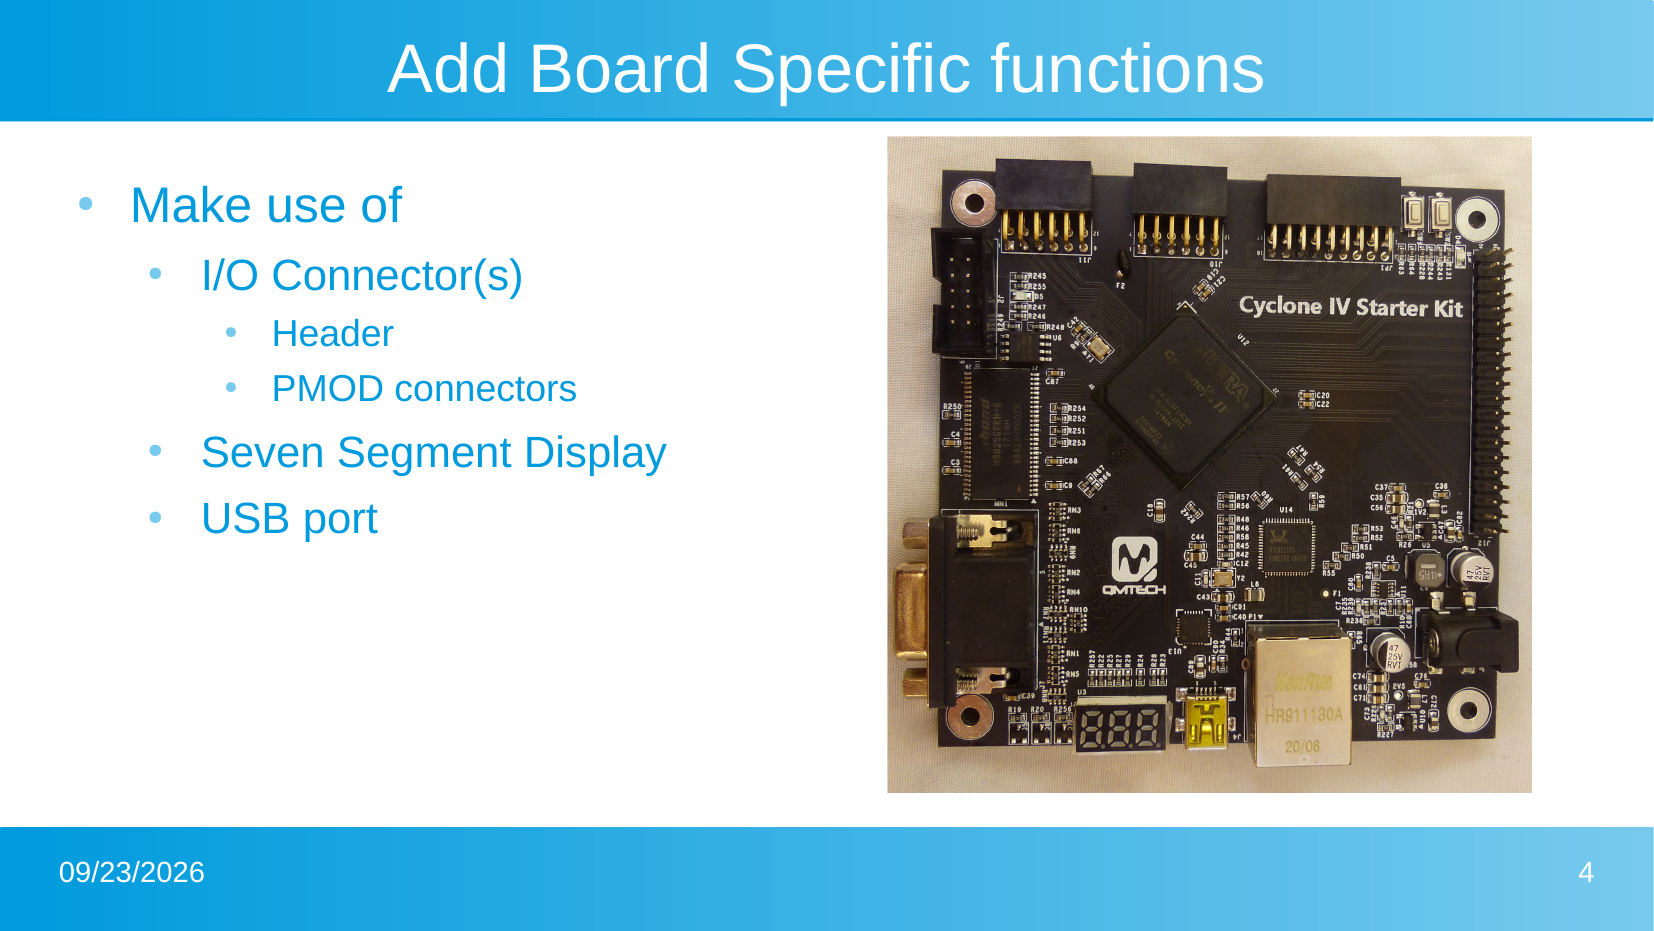

# Add Board Specific functions
Make use of
I/O Connector(s)
Header
PMOD connectors
Seven Segment Display
USB port
4